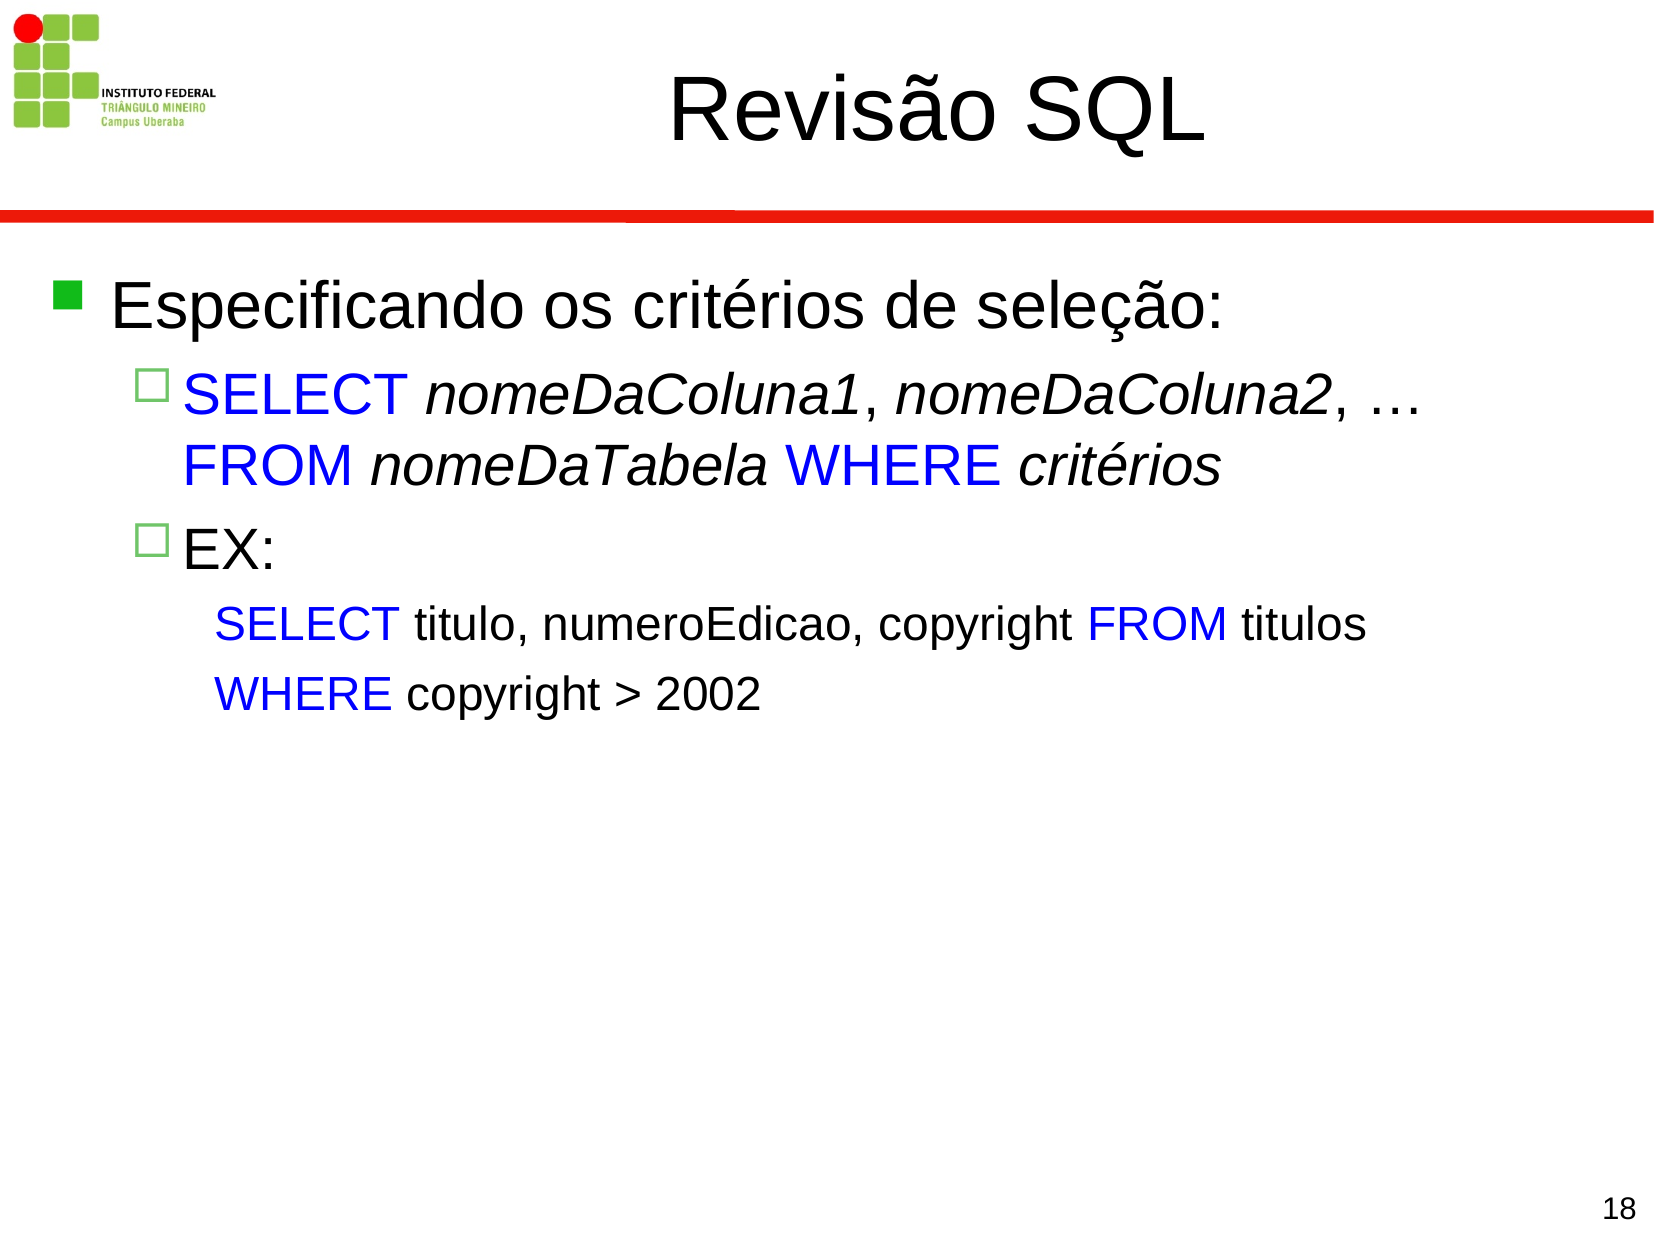

Revisão SQL
Especificando os critérios de seleção:
SELECT nomeDaColuna1, nomeDaColuna2, … FROM nomeDaTabela WHERE critérios
EX:
SELECT titulo, numeroEdicao, copyright FROM titulos
WHERE copyright > 2002